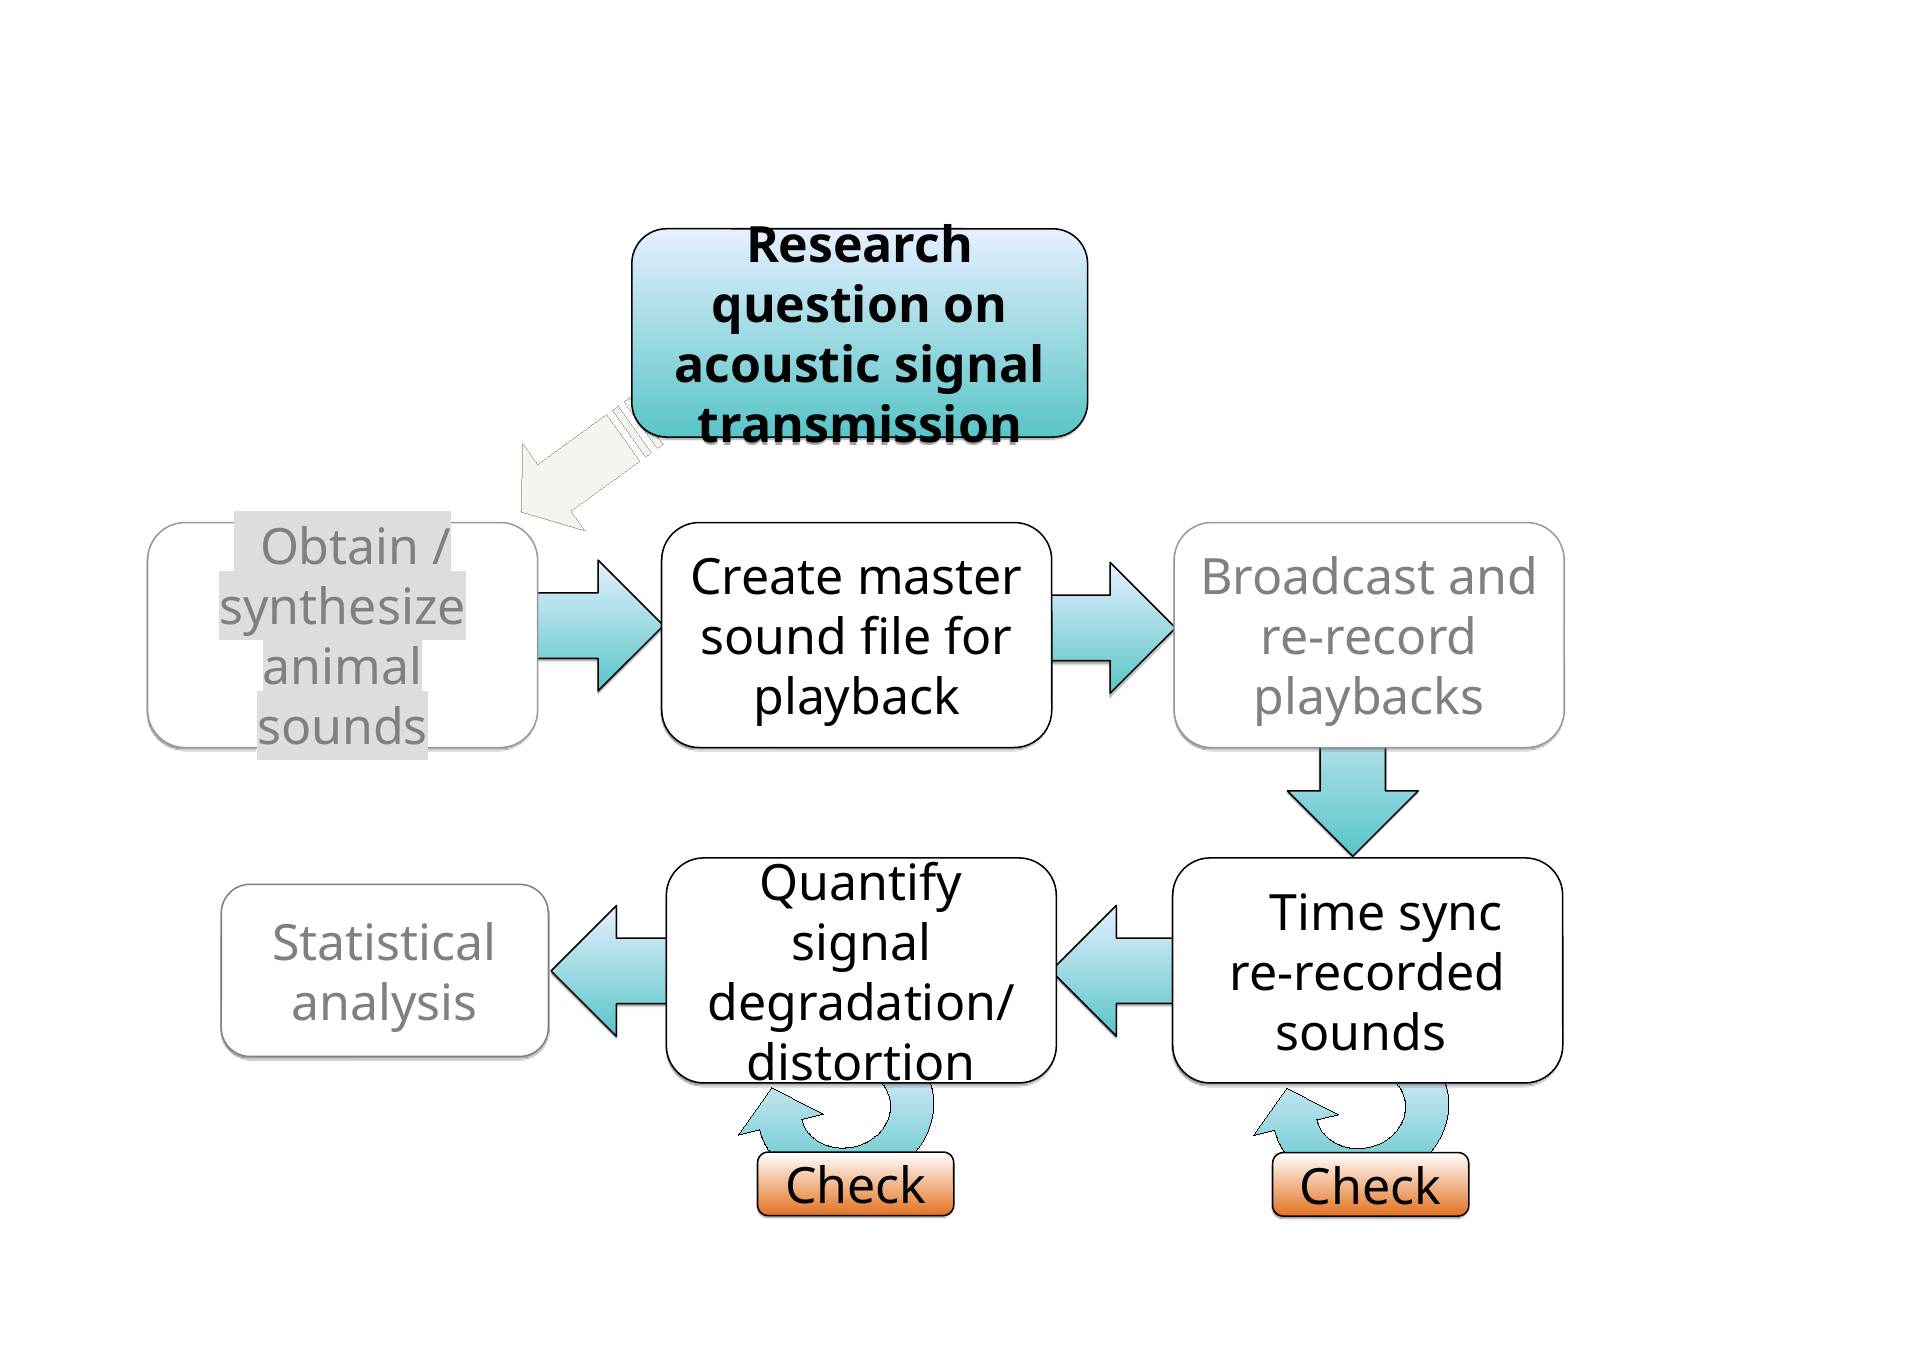

Research question on acoustic signal transmission
 Obtain / synthesize animal sounds
Create master sound file for playback
Broadcast and re-record playbacks
Quantify signal degradation/ distortion
 Time sync 	re-recorded sounds
Statistical analysis
Check
Check